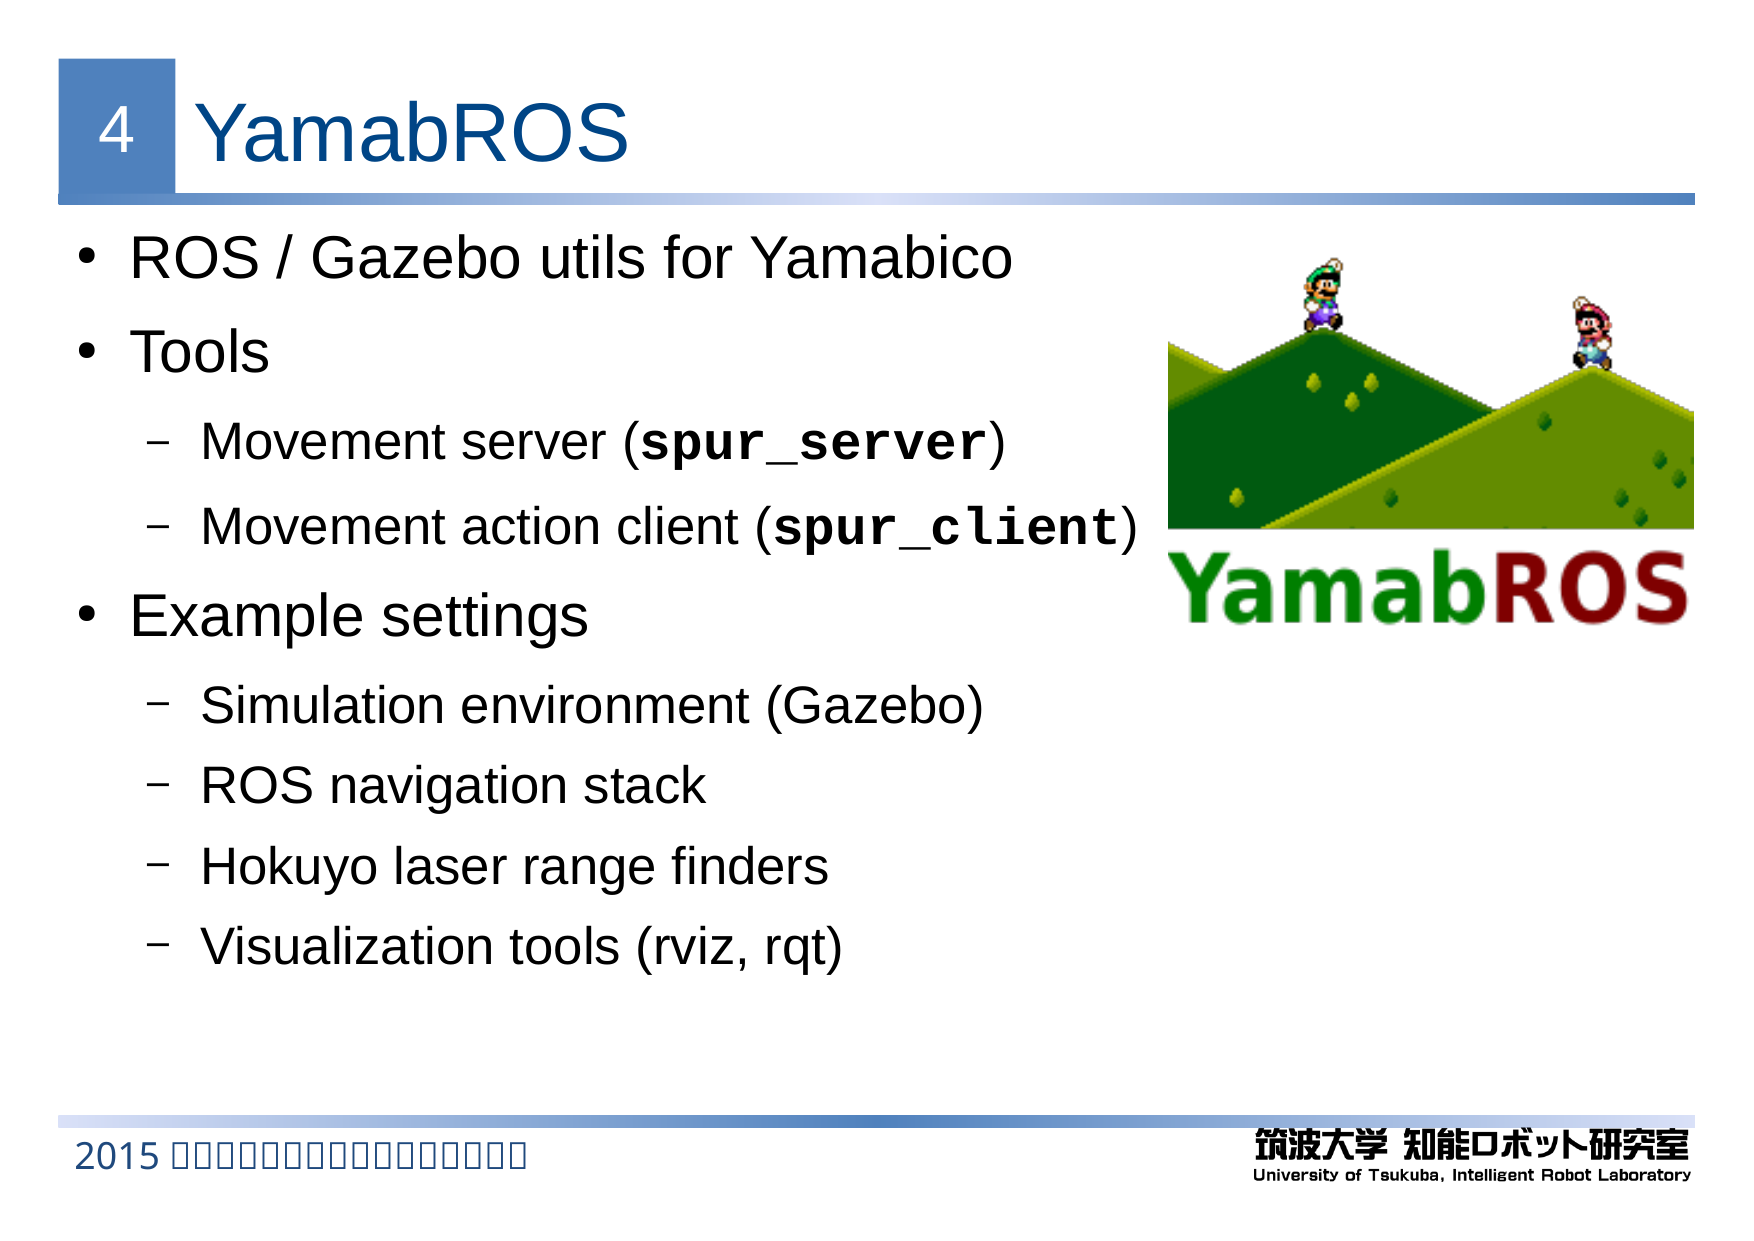

# YamabROS
ROS / Gazebo utils for Yamabico
Tools
Movement server (spur_server)
Movement action client (spur_client)
Example settings
Simulation environment (Gazebo)
ROS navigation stack
Hokuyo laser range finders
Visualization tools (rviz, rqt)